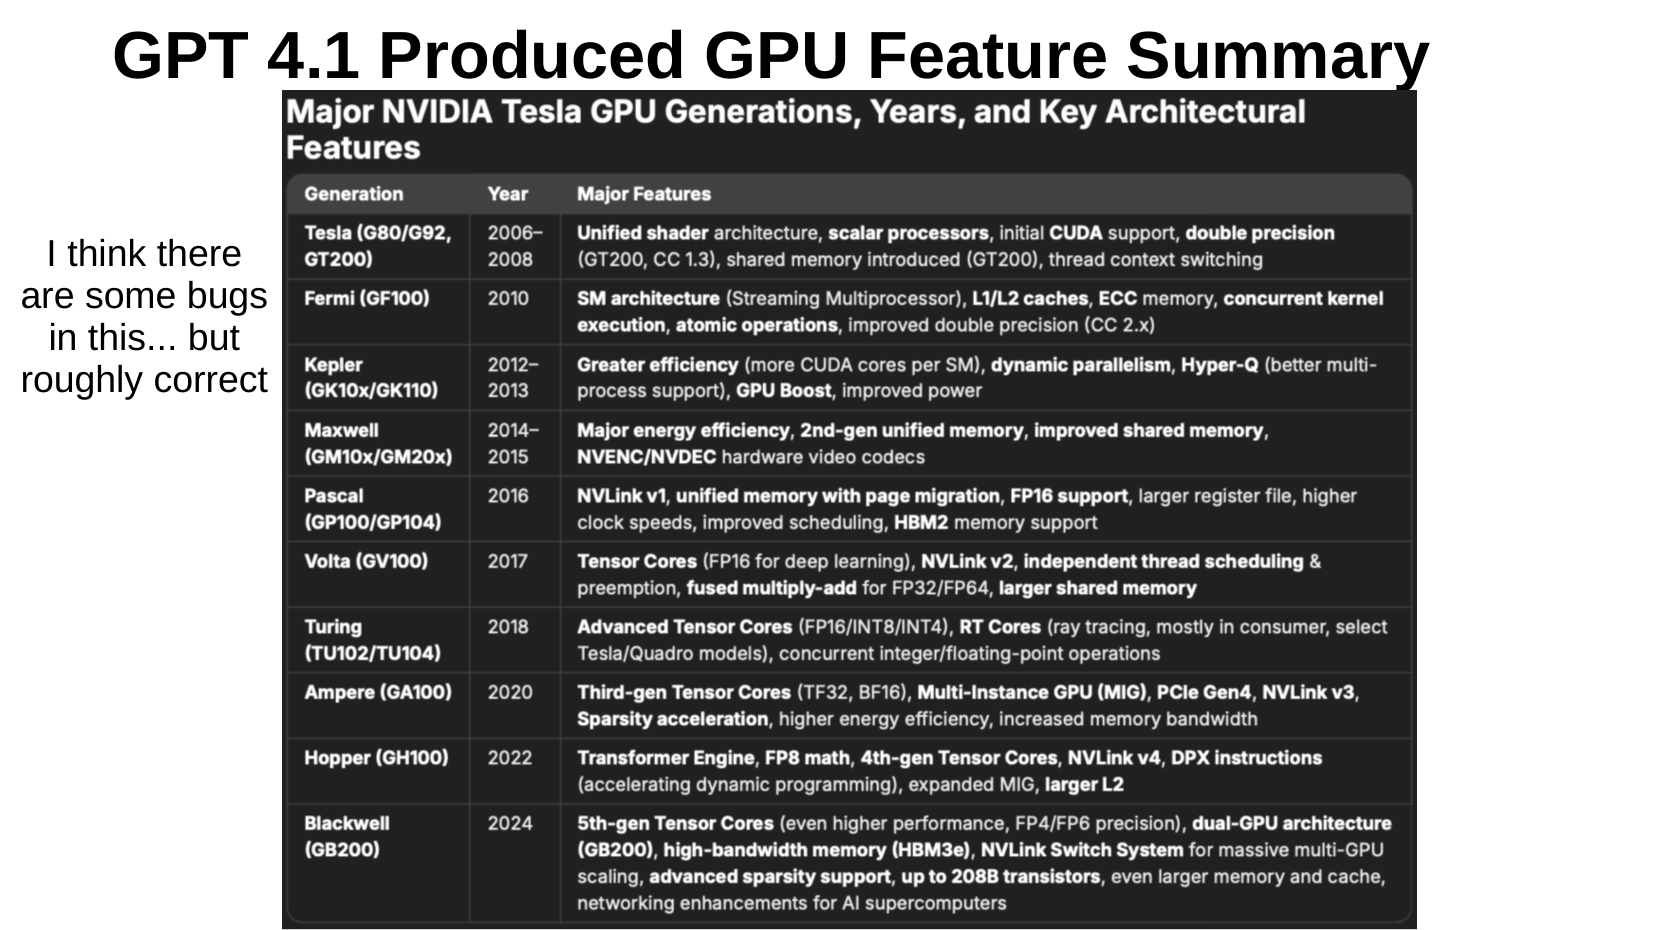

# GPT 4.1 Produced GPU Feature Summary
I think there are some bugs in this... but roughly correct